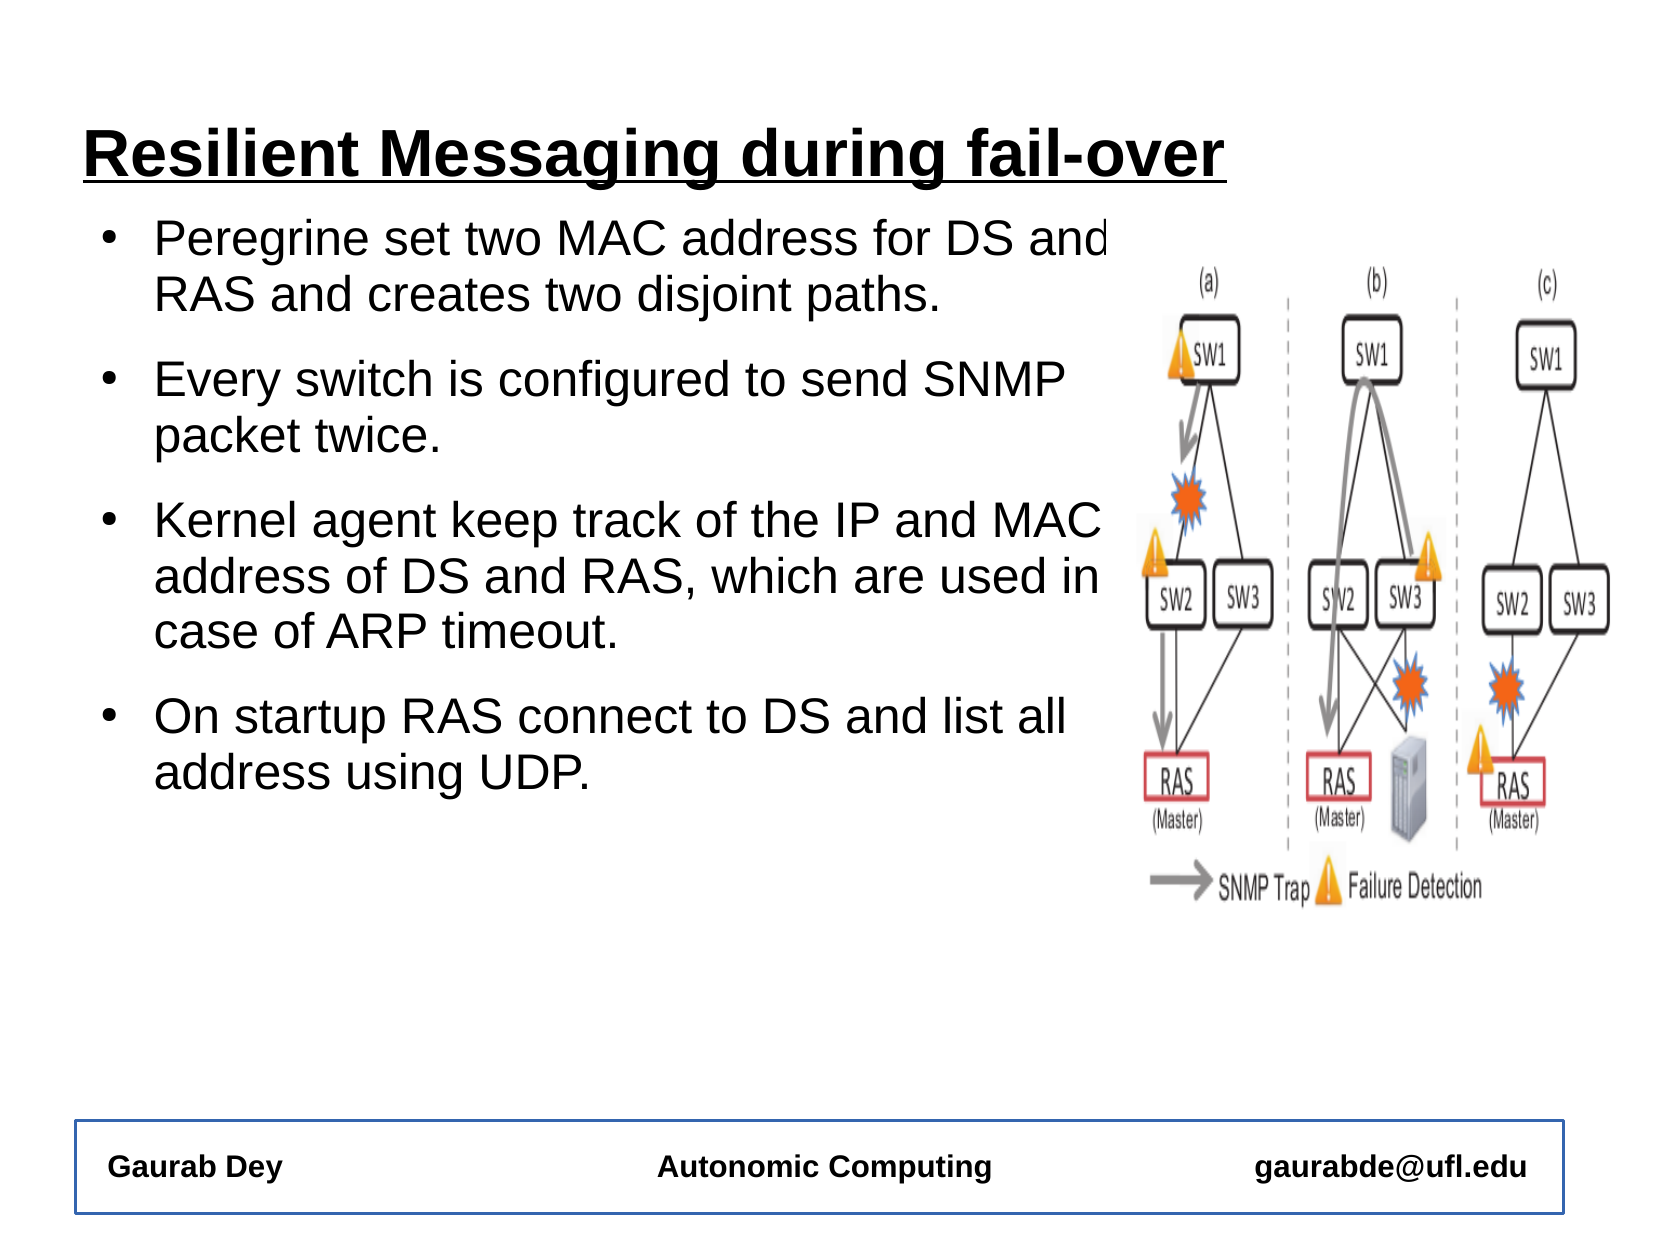

# Resilient Messaging during fail-over
Peregrine set two MAC address for DS and RAS and creates two disjoint paths.
Every switch is configured to send SNMP packet twice.
Kernel agent keep track of the IP and MAC address of DS and RAS, which are used in case of ARP timeout.
On startup RAS connect to DS and list all address using UDP.
Gaurab Dey Autonomic Computing gaurabde@ufl.edu